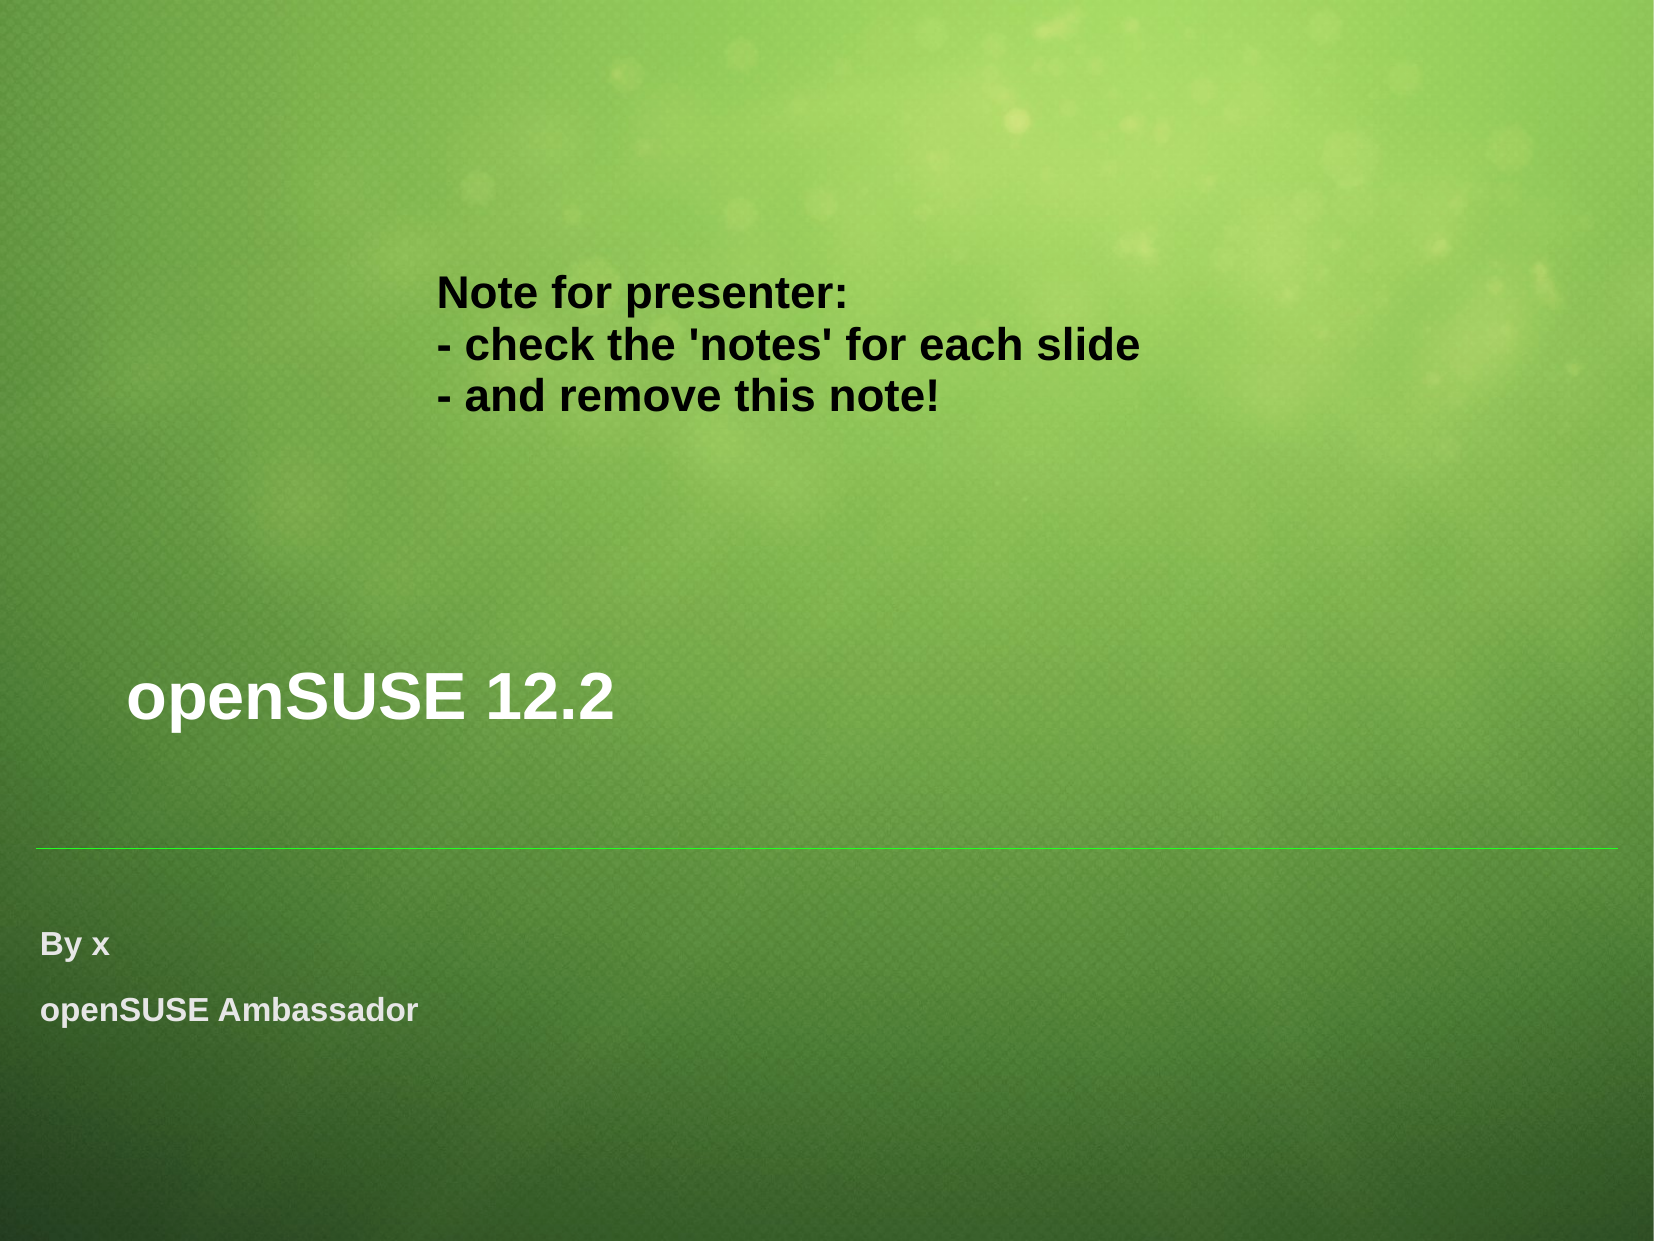

Note for presenter:
- check the 'notes' for each slide
- and remove this note!
# openSUSE 12.2
By x
openSUSE Ambassador
1